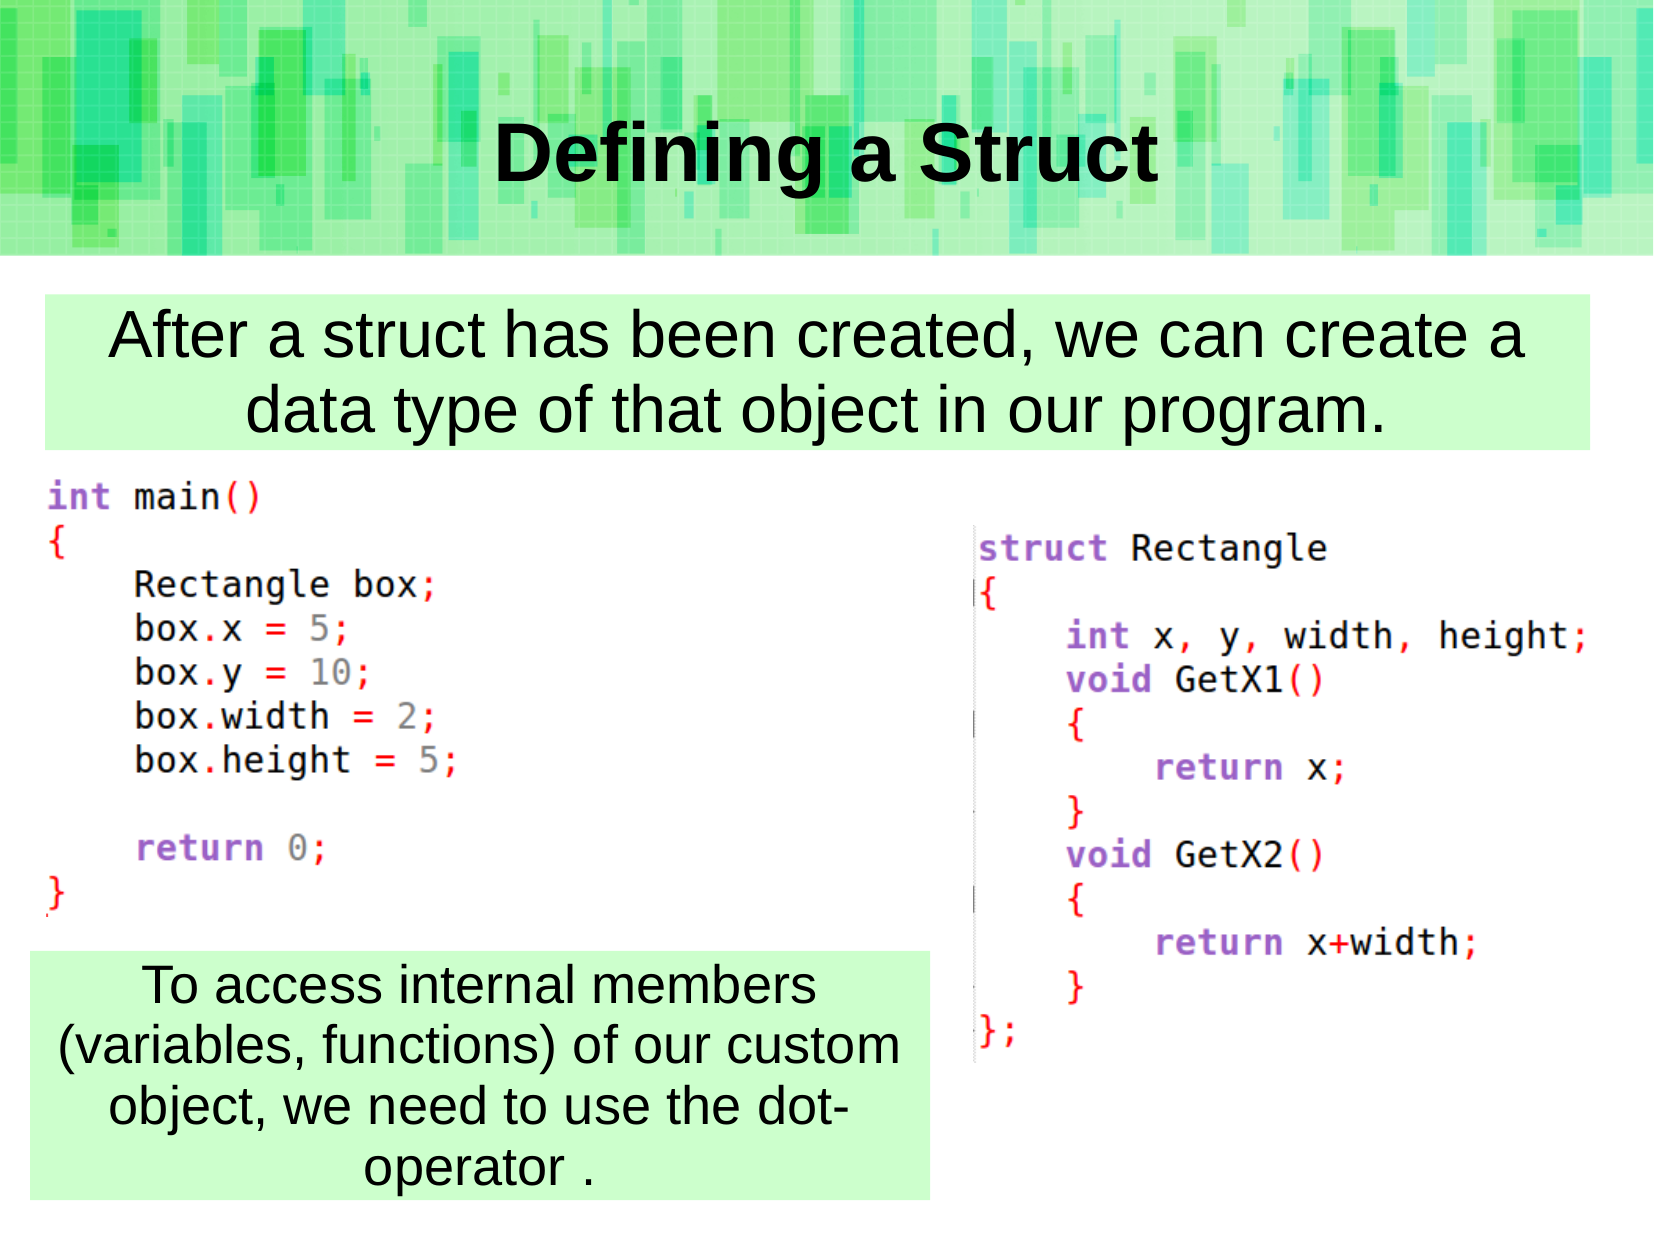

# Defining a Struct
After a struct has been created, we can create a data type of that object in our program.
To access internal members (variables, functions) of our custom object, we need to use the dot-operator .